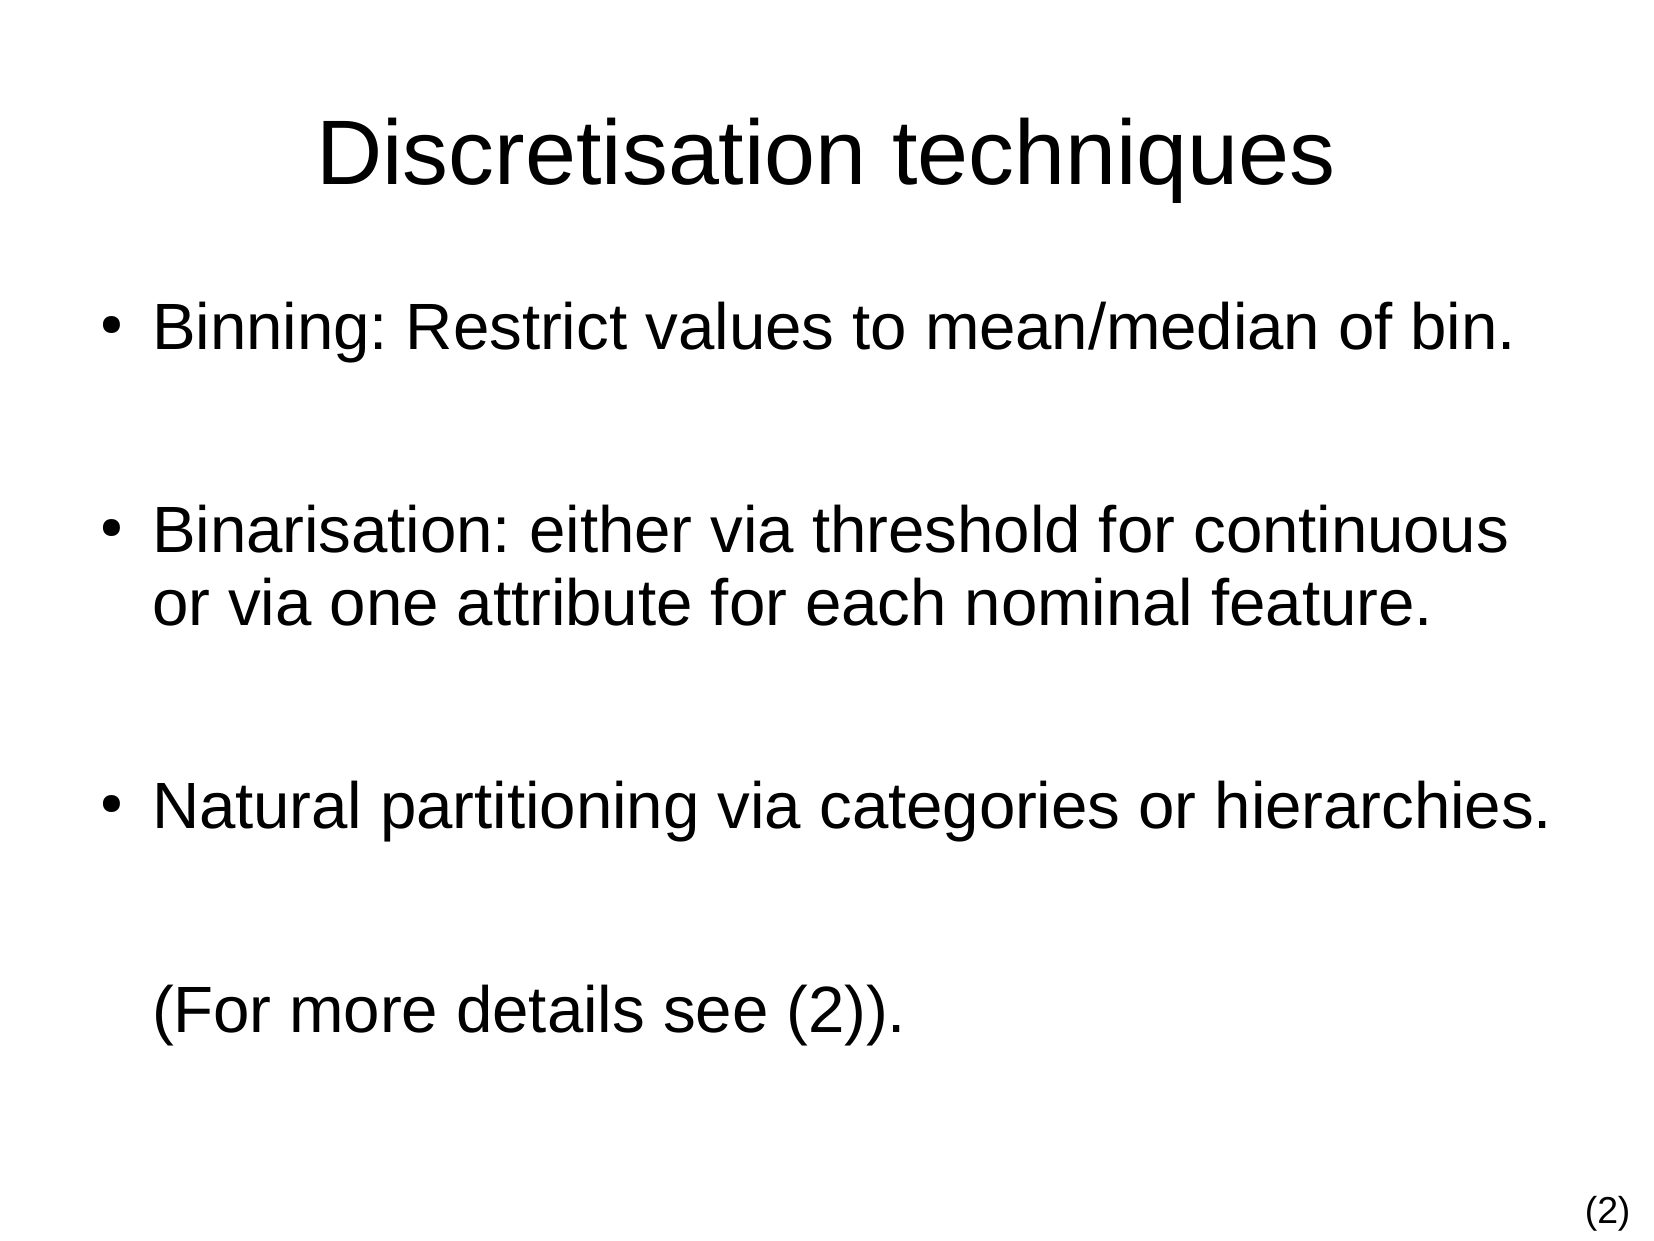

# Discretisation techniques
Binning: Restrict values to mean/median of bin.
Binarisation: either via threshold for continuous or via one attribute for each nominal feature.
Natural partitioning via categories or hierarchies.
(For more details see (2)).
(2)